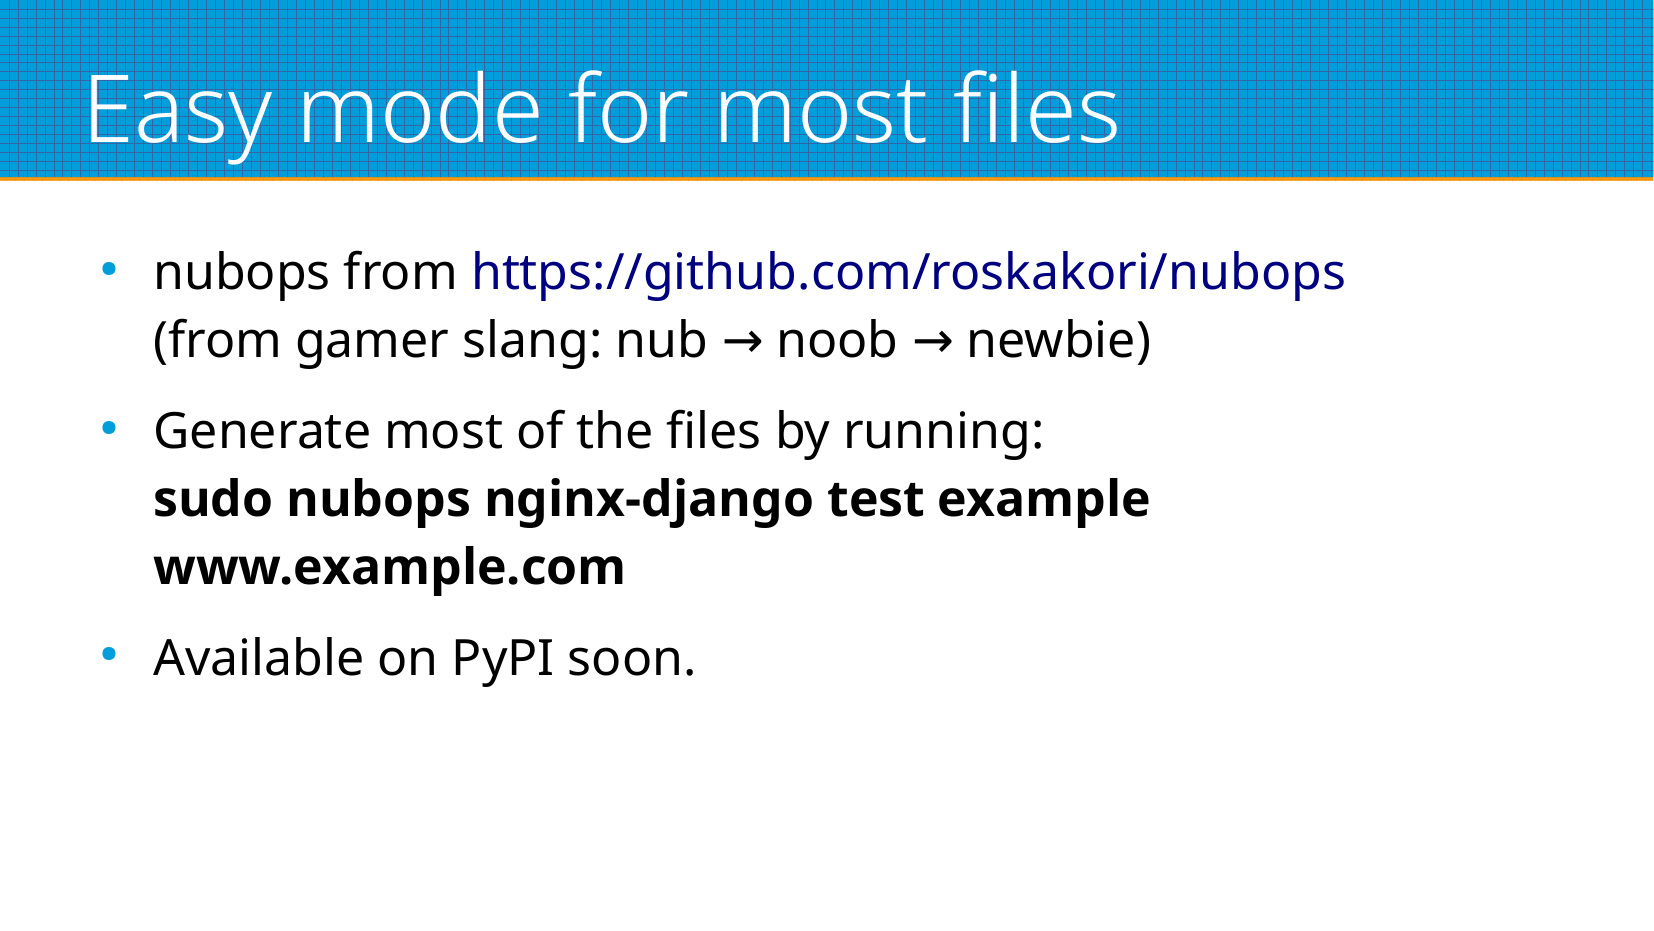

# Easy mode for most files
nubops from https://github.com/roskakori/nubops
(from gamer slang: nub → noob → newbie)
Generate most of the files by running:
sudo nubops nginx-django test example www.example.com
Available on PyPI soon.